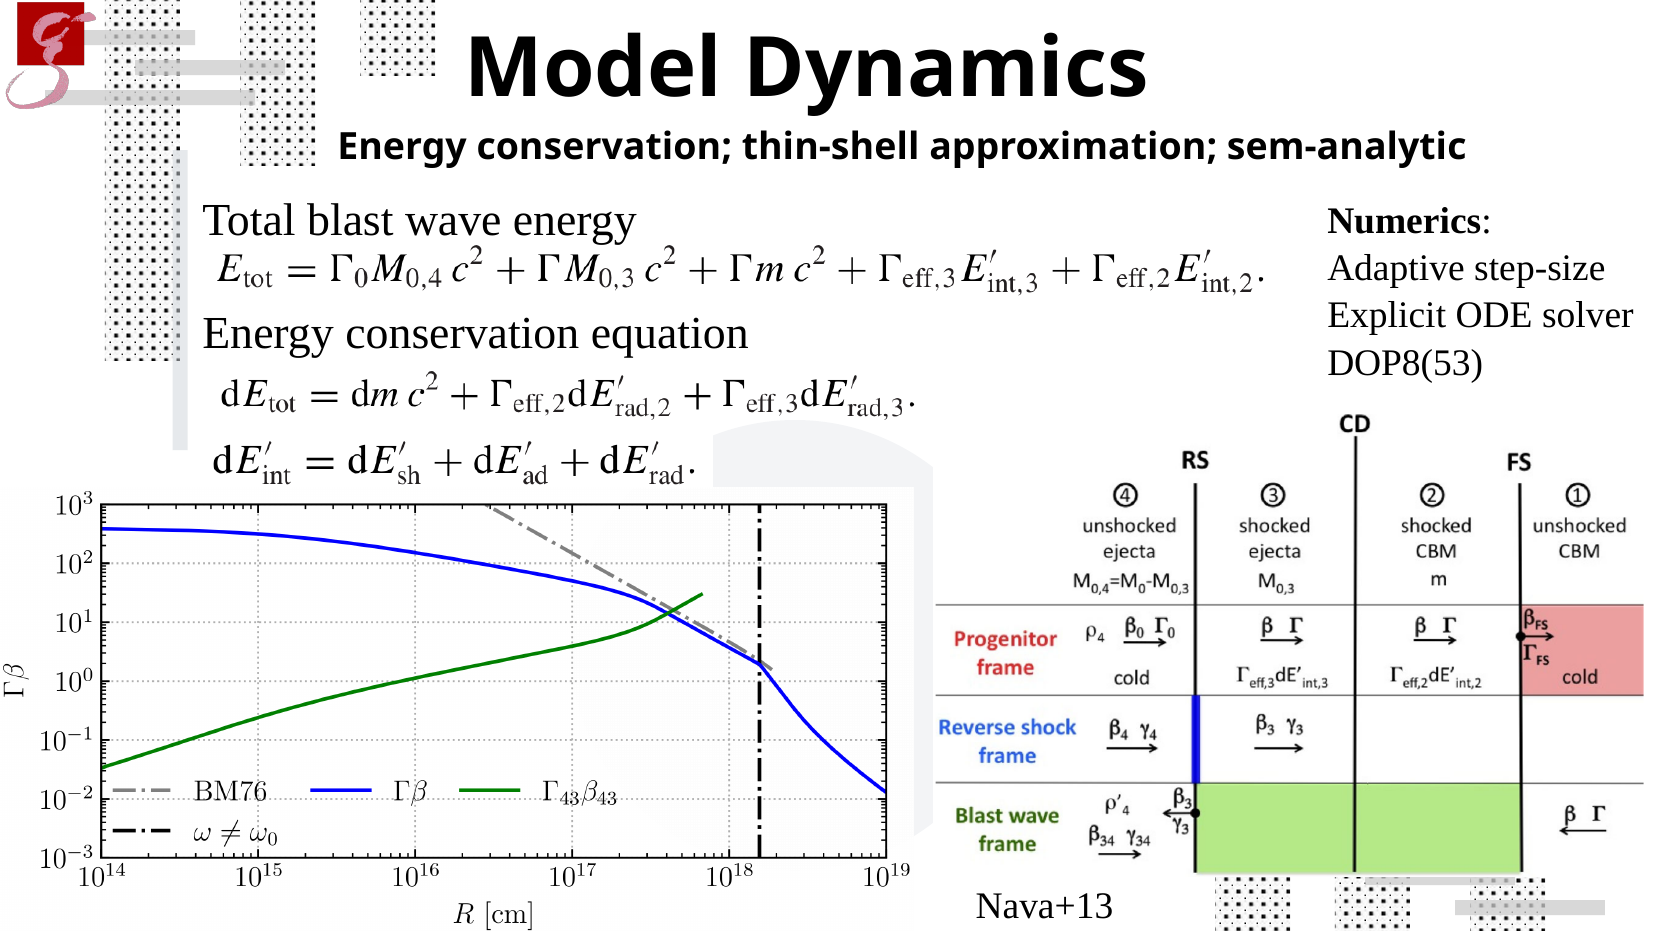

Model Dynamics
Energy conservation; thin-shell approximation; sem-analytic
Total blast wave energy
Numerics:
Adaptive step-size
Explicit ODE solver
DOP8(53)
Energy conservation equation
Nava+13